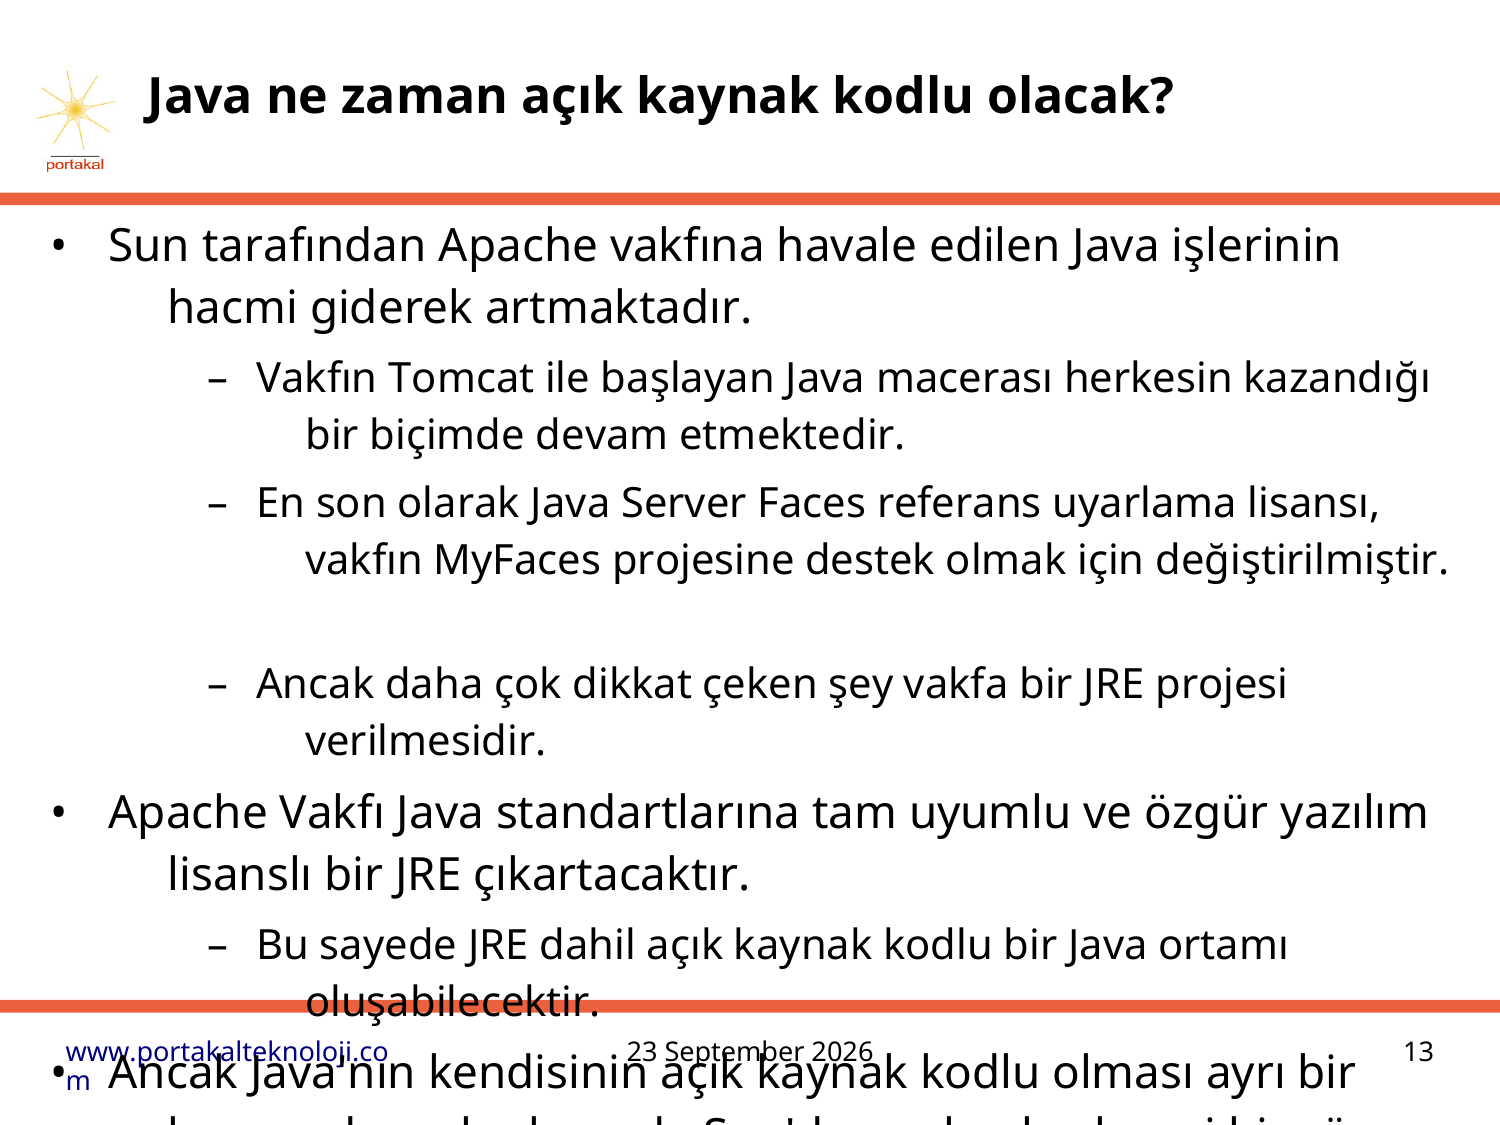

# Java ne zaman açık kaynak kodlu olacak?
Sun tarafından Apache vakfına havale edilen Java işlerinin hacmi giderek artmaktadır.
Vakfın Tomcat ile başlayan Java macerası herkesin kazandığı bir biçimde devam etmektedir.
En son olarak Java Server Faces referans uyarlama lisansı, vakfın MyFaces projesine destek olmak için değiştirilmiştir.
Ancak daha çok dikkat çeken şey vakfa bir JRE projesi verilmesidir.
Apache Vakfı Java standartlarına tam uyumlu ve özgür yazılım lisanslı bir JRE çıkartacaktır.
Bu sayede JRE dahil açık kaynak kodlu bir Java ortamı oluşabilecektir.
Ancak Java'nın kendisinin açık kaynak kodlu olması ayrı bir kavramdır ve bu konuda Sun'dan gelen herhangi bir söz yoktur.